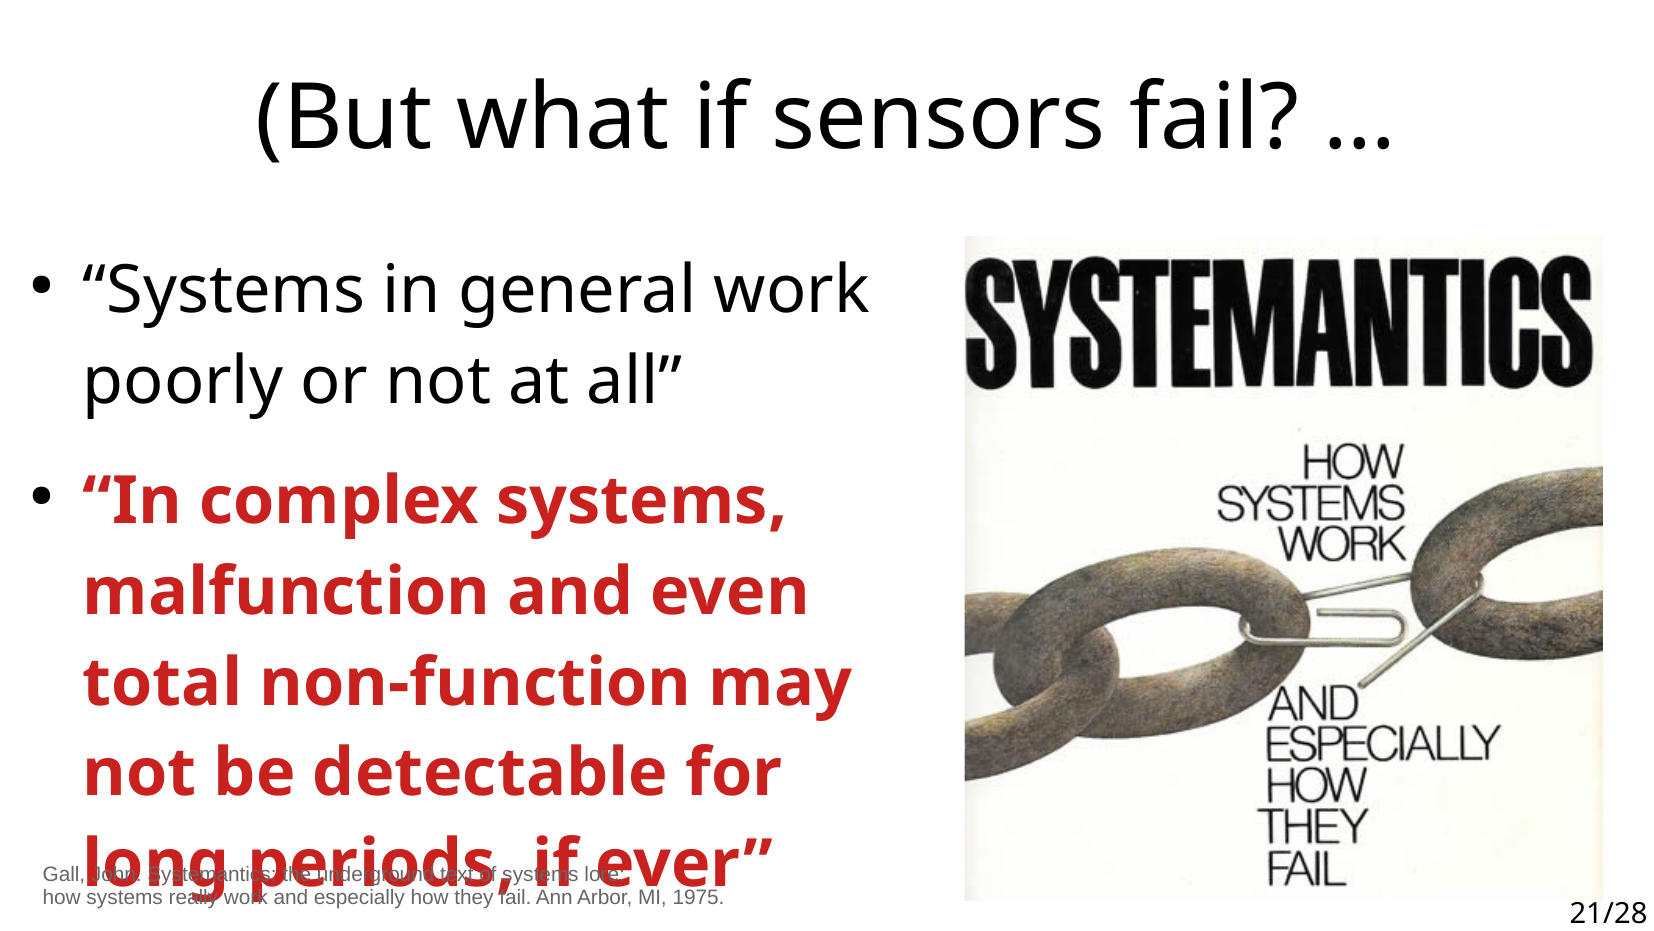

# (But what if sensors fail? ...
“Systems in general work poorly or not at all”
“In complex systems, malfunction and even total non-function may not be detectable for long periods, if ever”
Gall, John. Systemantics: the underground text of systems lore:
how systems really work and especially how they fail. Ann Arbor, MI, 1975.
21